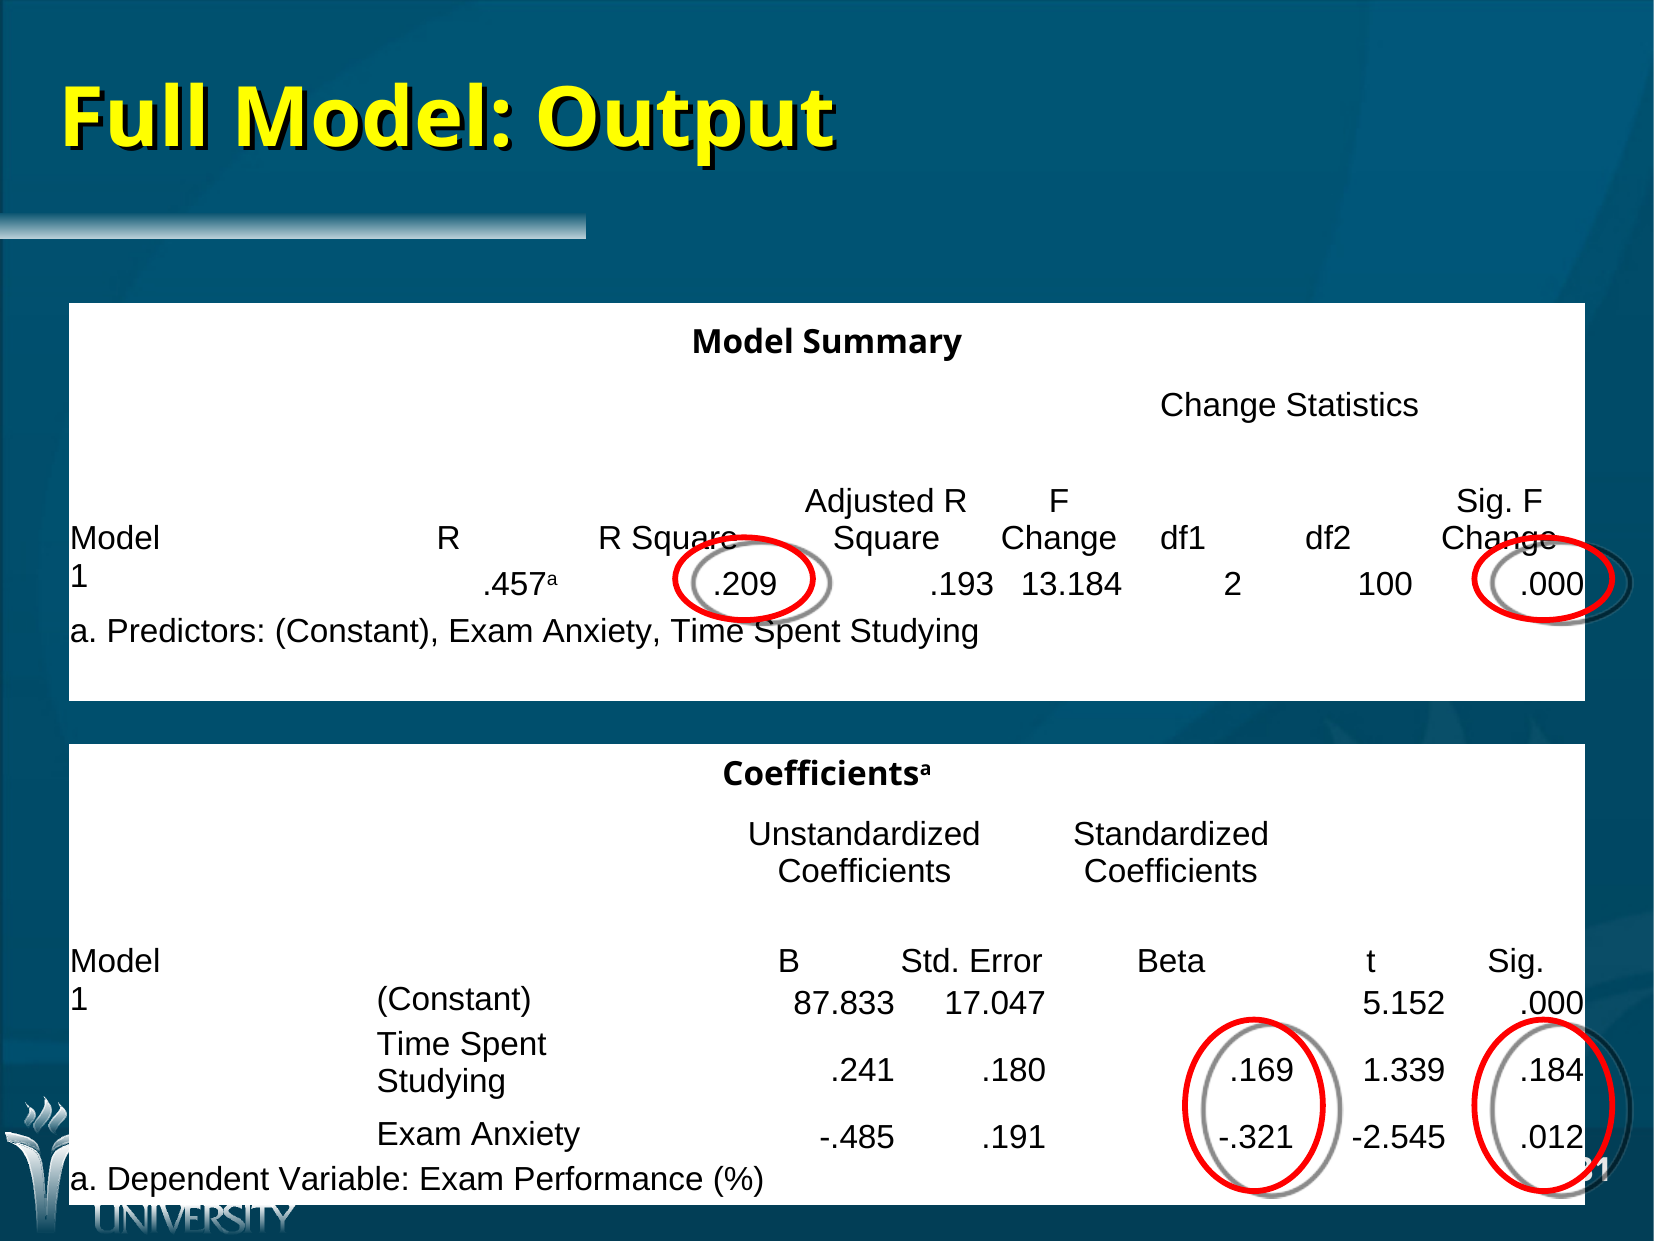

# Full Model: Output
| Model Summary | | | | | | | |
| --- | --- | --- | --- | --- | --- | --- | --- |
| Model | R | R Square | Adjusted R Square | Change Statistics | | | |
| | | | | F Change | df1 | df2 | Sig. F Change |
| 1 | .457a | .209 | .193 | 13.184 | 2 | 100 | .000 |
| a. Predictors: (Constant), Exam Anxiety, Time Spent Studying | | | | | | | |
| Coefficientsa | | | | | | |
| --- | --- | --- | --- | --- | --- | --- |
| Model | | Unstandardized Coefficients | | Standardized Coefficients | t | Sig. |
| | | B | Std. Error | Beta | | |
| 1 | (Constant) | 87.833 | 17.047 | | 5.152 | .000 |
| | Time Spent Studying | .241 | .180 | .169 | 1.339 | .184 |
| | Exam Anxiety | -.485 | .191 | -.321 | -2.545 | .012 |
| a. Dependent Variable: Exam Performance (%) | | | | | | |
CPSY501: moderators and mediators
15 Oct 2010
31